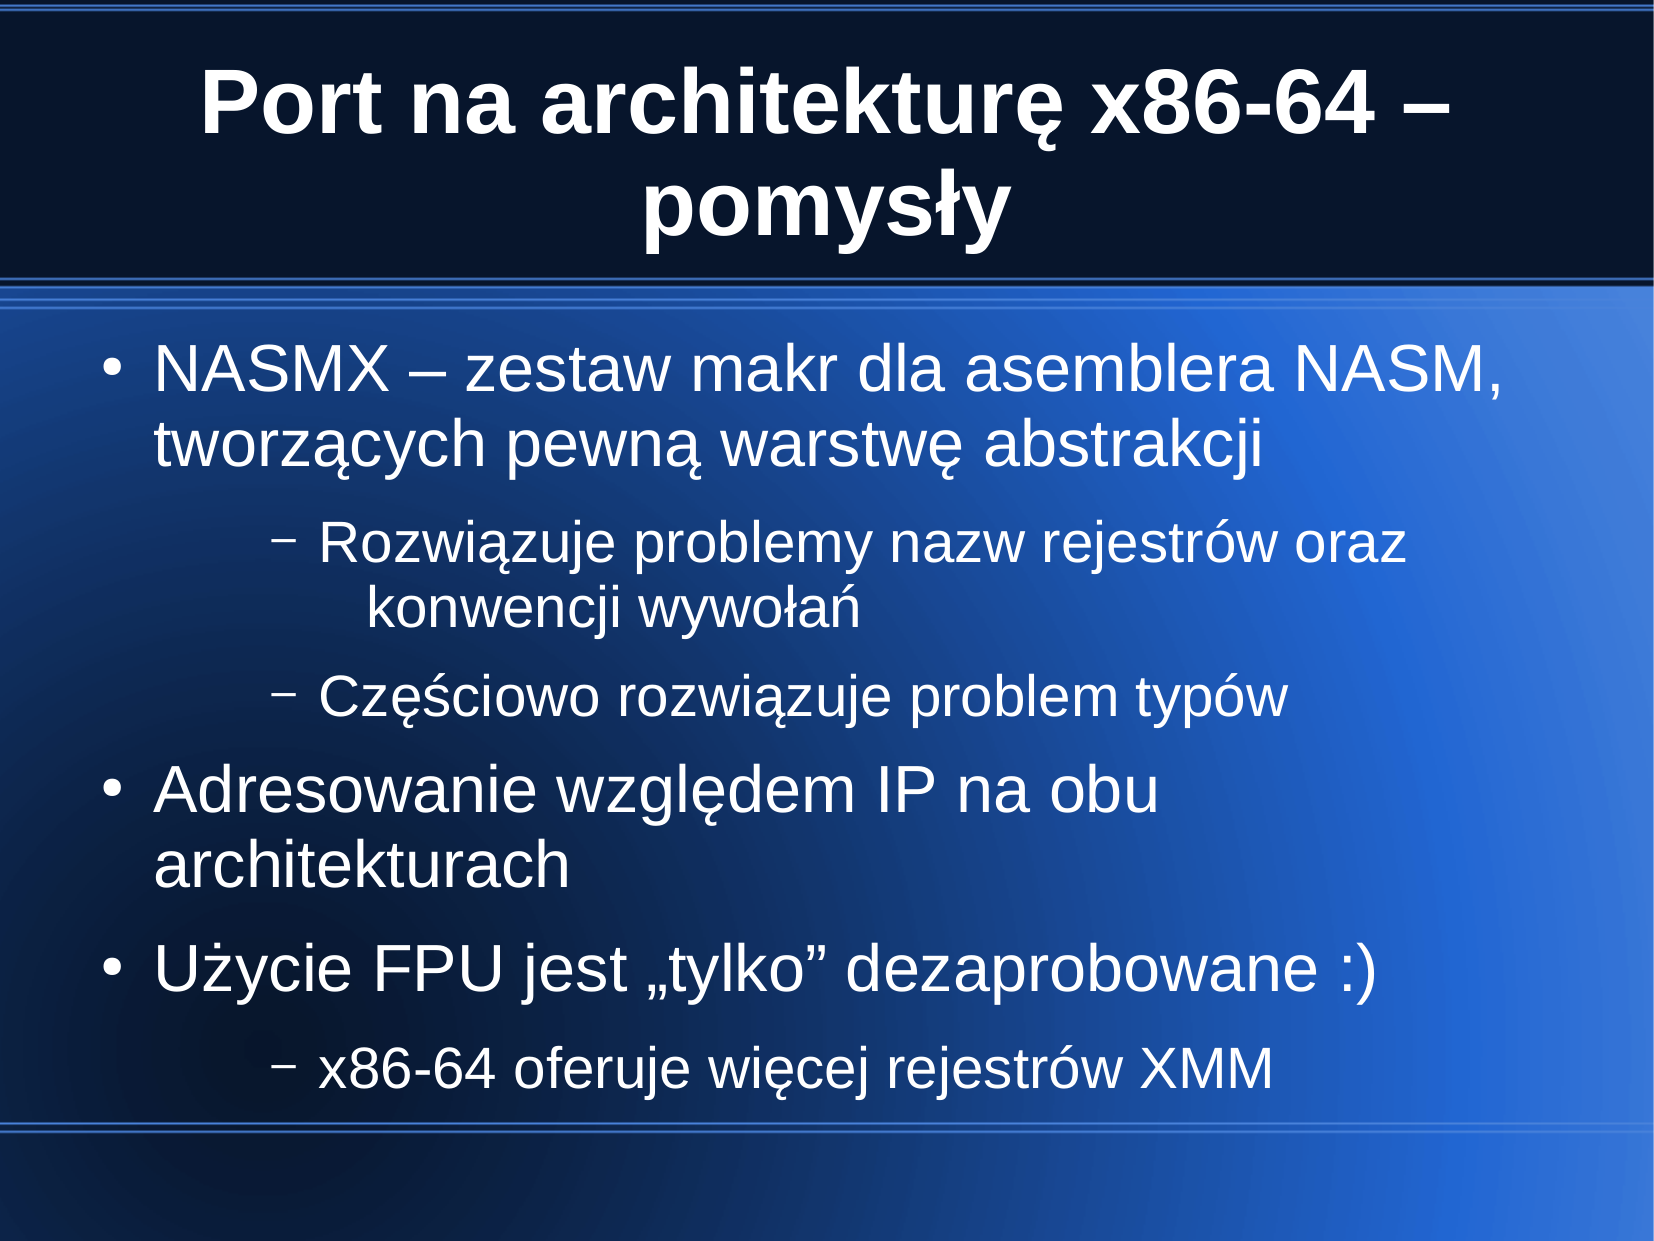

# Port na architekturę x86-64 – pomysły
NASMX – zestaw makr dla asemblera NASM, tworzących pewną warstwę abstrakcji
Rozwiązuje problemy nazw rejestrów oraz konwencji wywołań
Częściowo rozwiązuje problem typów
Adresowanie względem IP na obu architekturach
Użycie FPU jest „tylko” dezaprobowane :)
x86-64 oferuje więcej rejestrów XMM